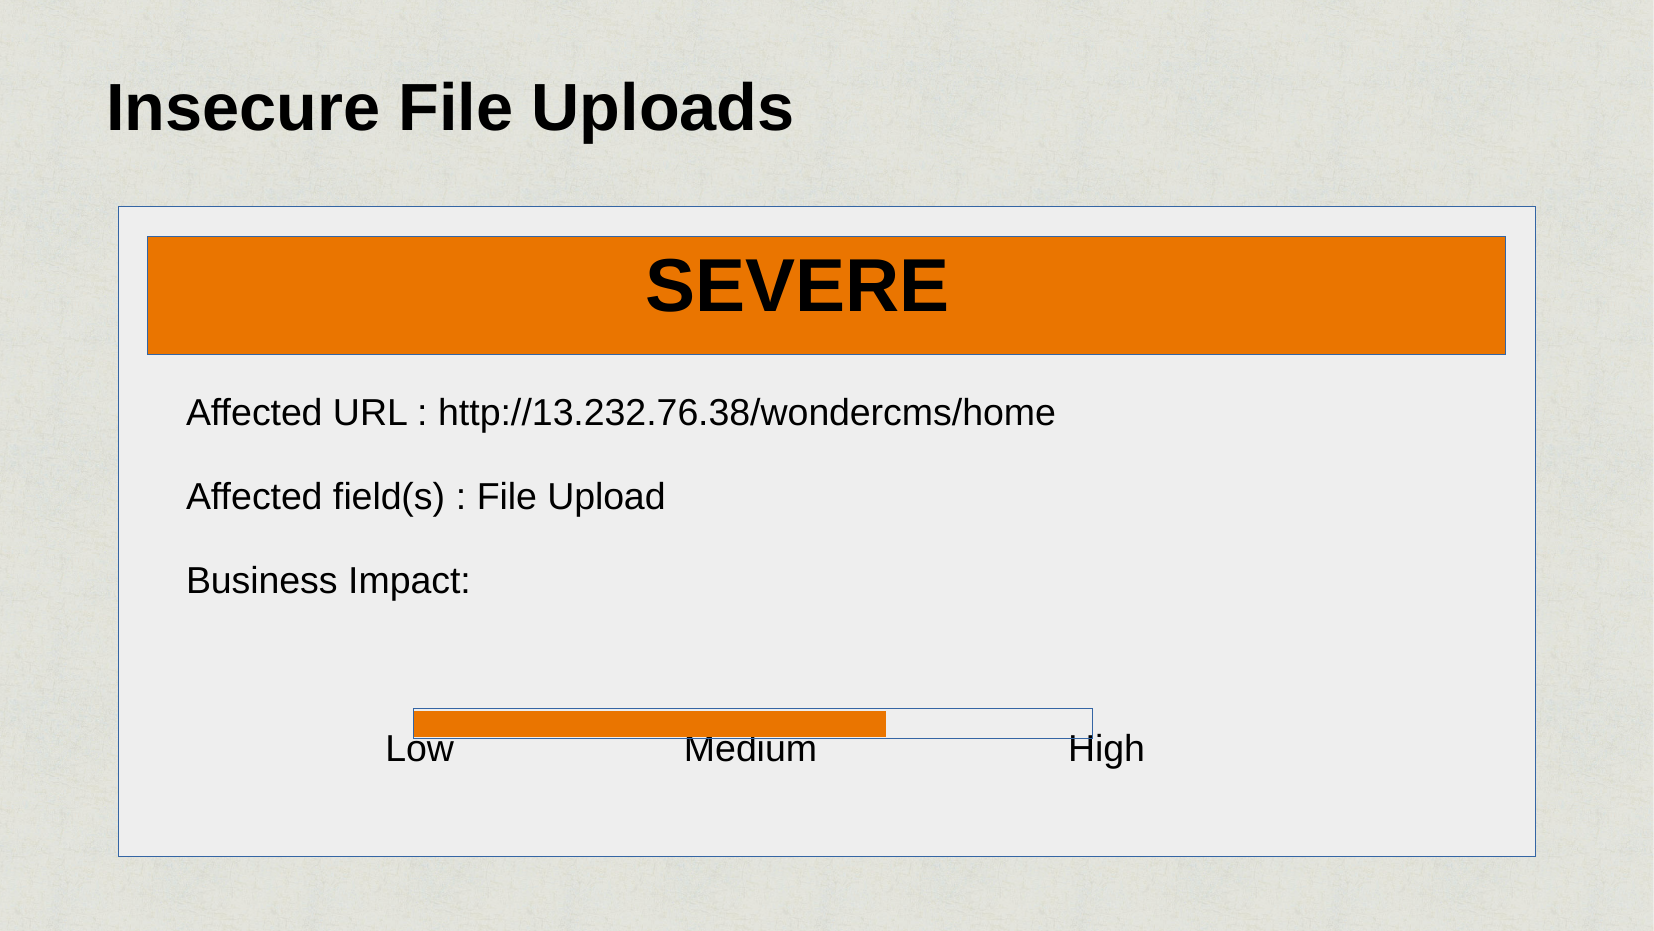

# Insecure File Uploads
SEVERE
Affected URL : http://13.232.76.38/wondercms/home
Affected field(s) : File Upload
Business Impact:
 Low Medium High